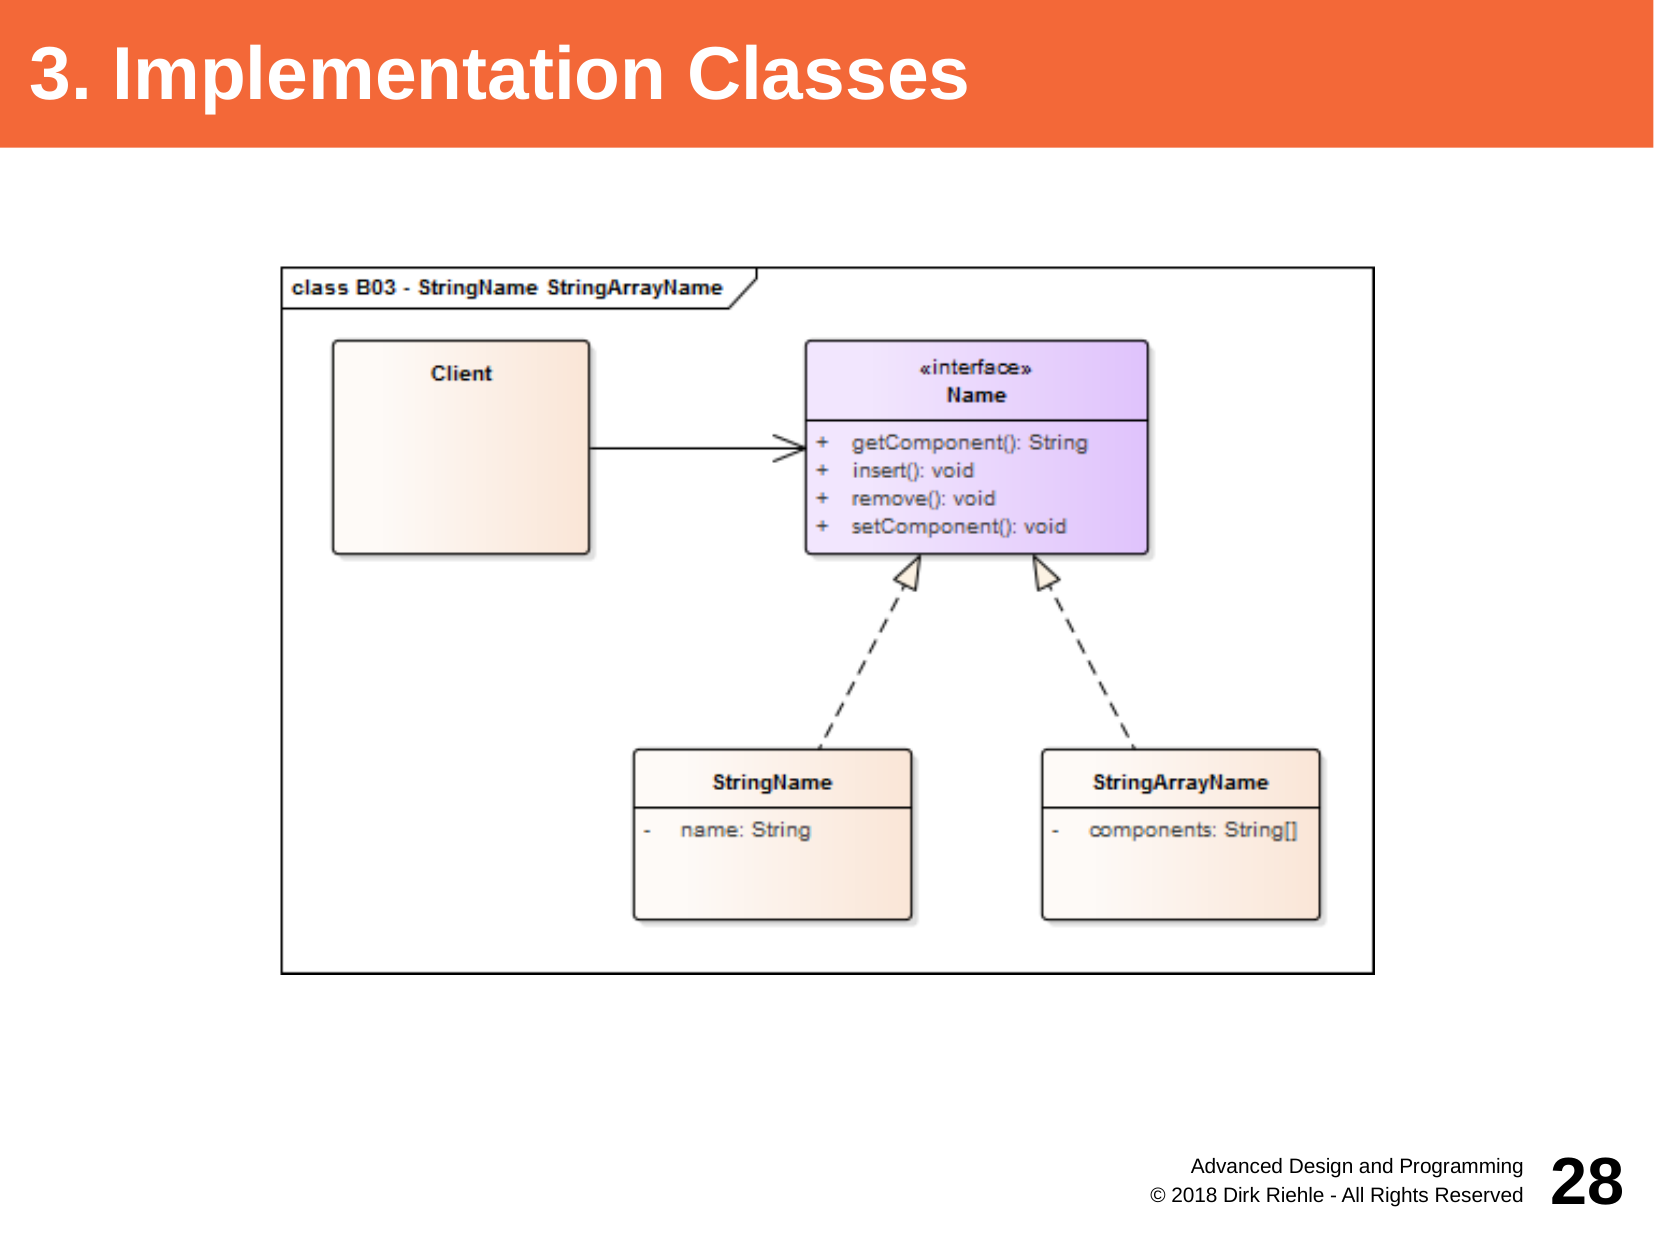

# 3. Implementation Classes
Advanced Design and Programming
28
© 2018 Dirk Riehle - All Rights Reserved